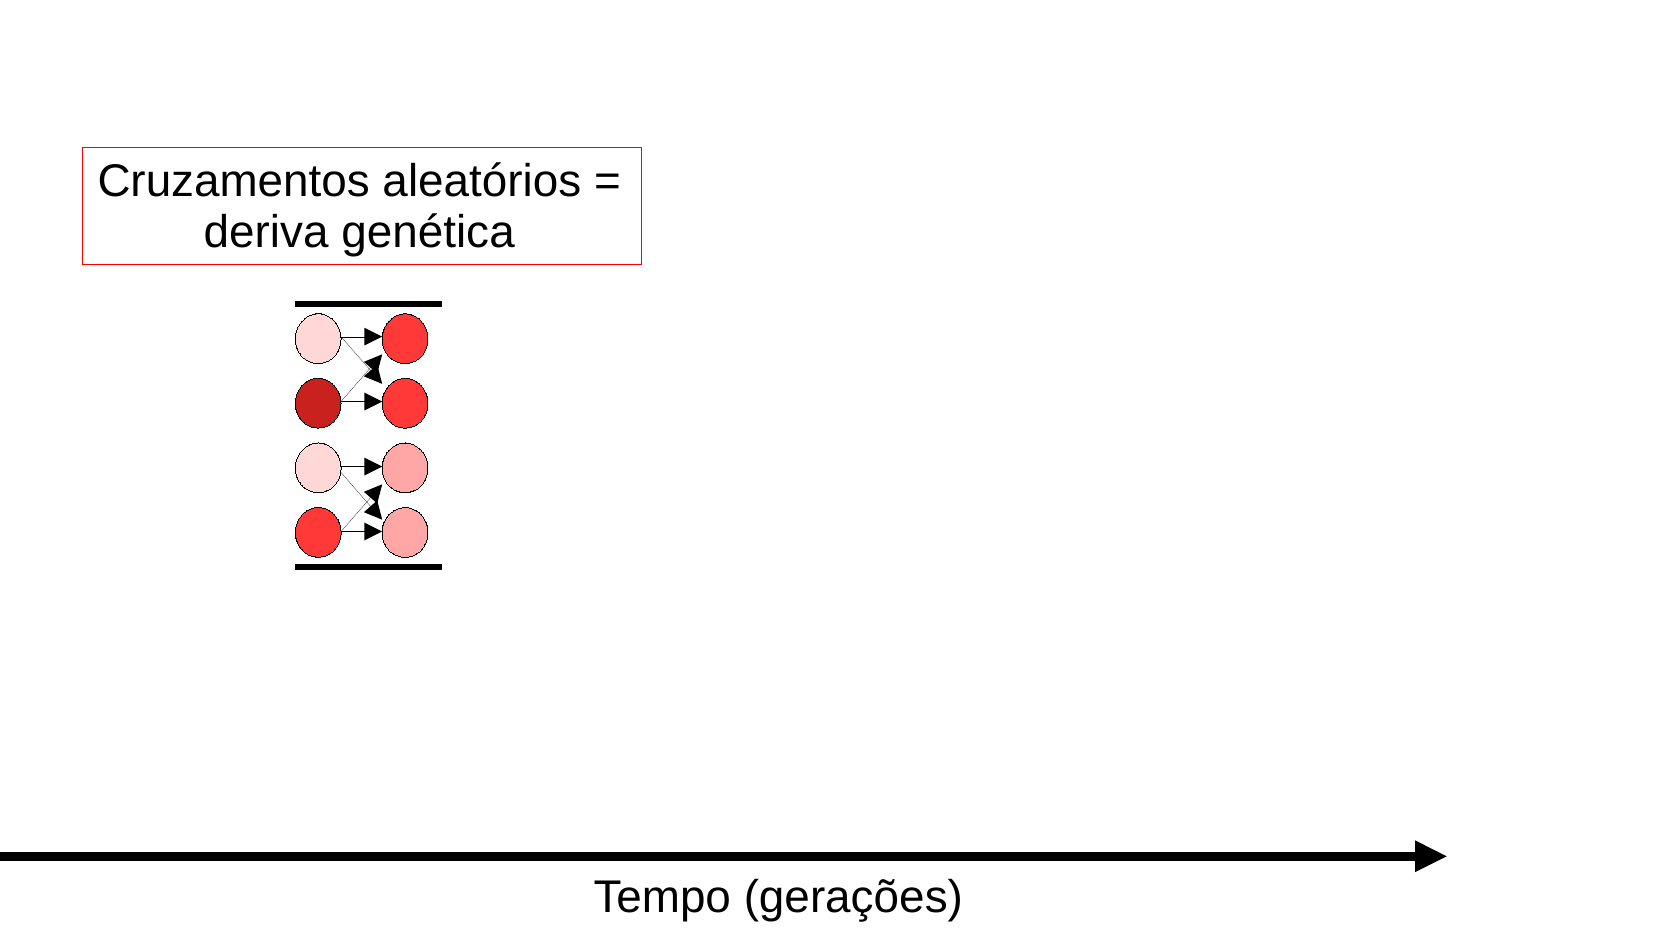

Cruzamentos aleatórios = deriva genética
Tempo (gerações)